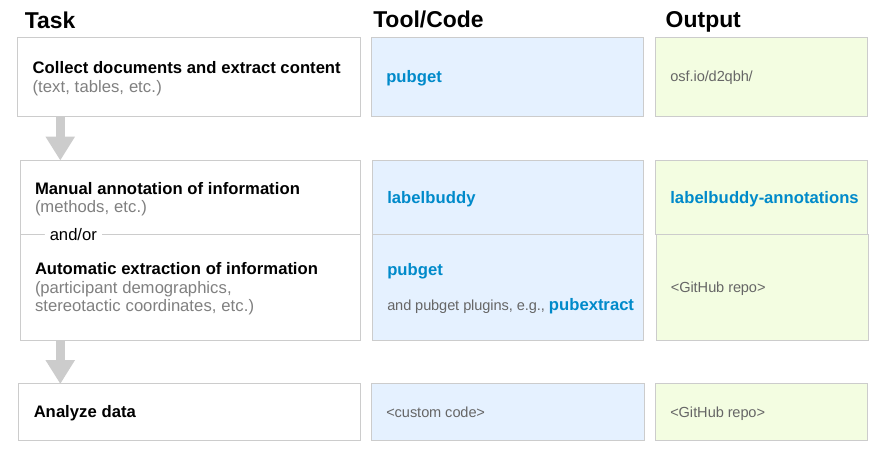

Task
Output
Tool/Code
Collect documents and extract content
(text, tables, etc.)
pubget
osf.io/d2qbh/
labelbuddy
labelbuddy-annotations
Manual annotation of information
(methods, etc.)
and/or
Automatic extraction of information
(participant demographics,
stereotactic coordinates, etc.)
pubget
and pubget plugins, e.g., pubextract
<GitHub repo>
Analyze data
<custom code>
<GitHub repo>